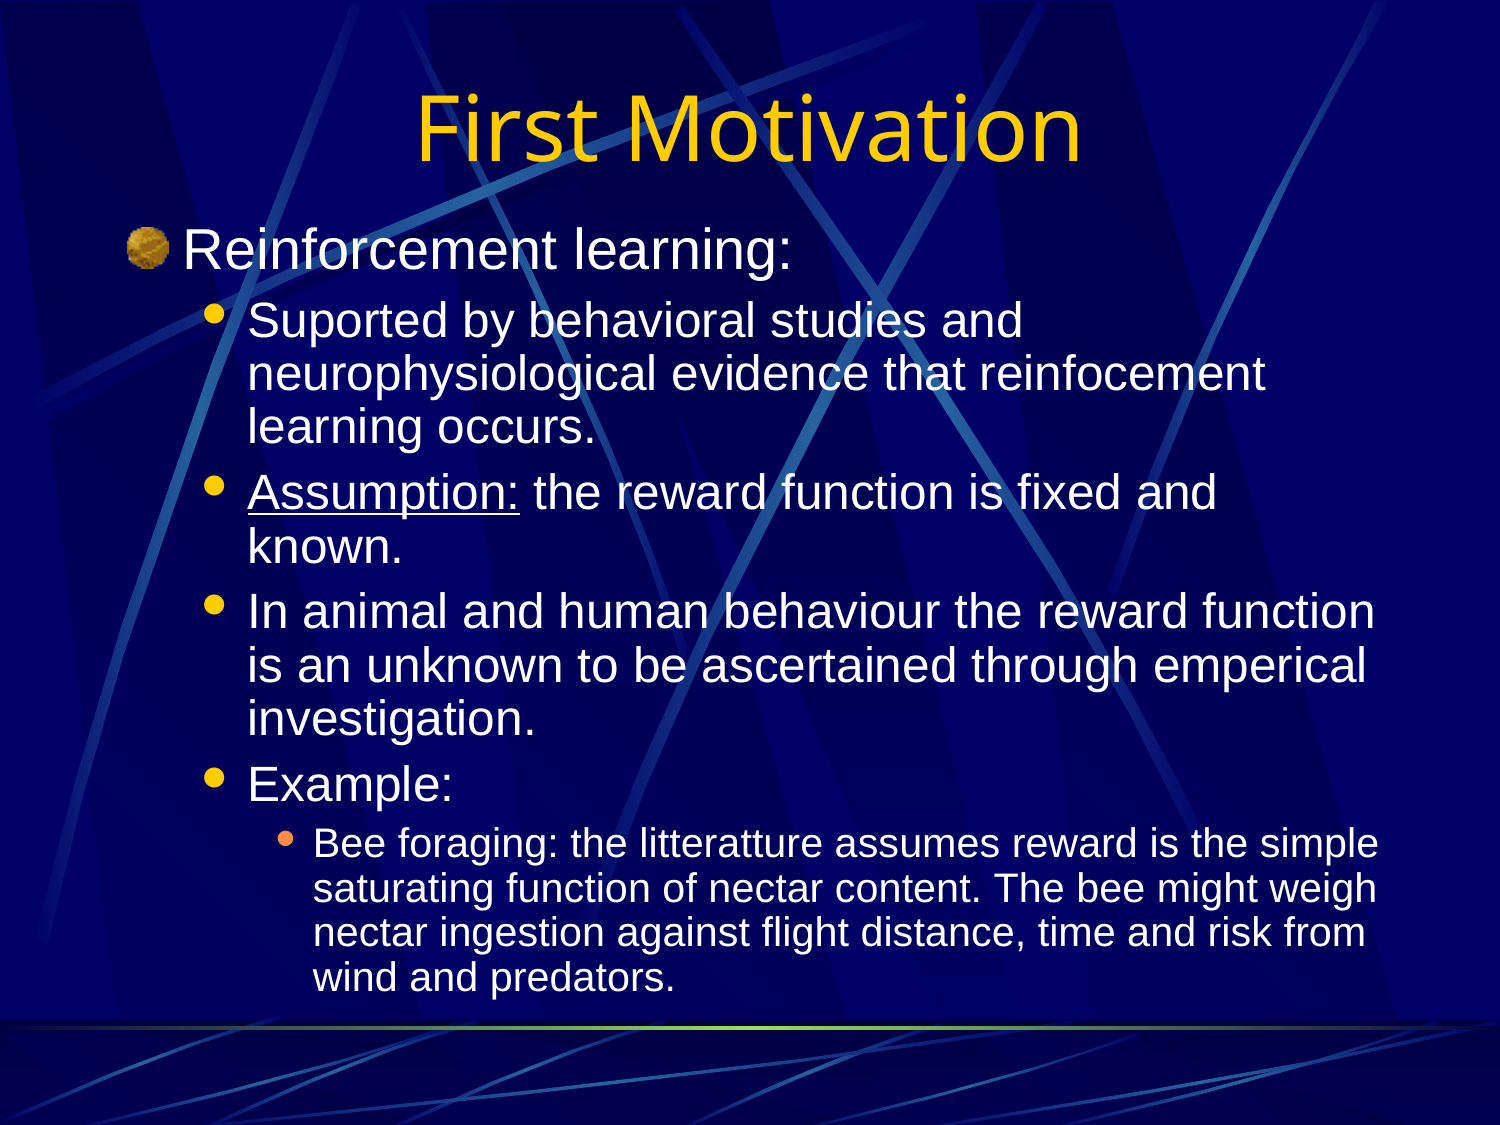

# First Motivation
Reinforcement learning:
Suported by behavioral studies and neurophysiological evidence that reinfocement learning occurs.
Assumption: the reward function is fixed and known.
In animal and human behaviour the reward function is an unknown to be ascertained through emperical investigation.
Example:
Bee foraging: the litteratture assumes reward is the simple saturating function of nectar content. The bee might weigh nectar ingestion against flight distance, time and risk from wind and predators.